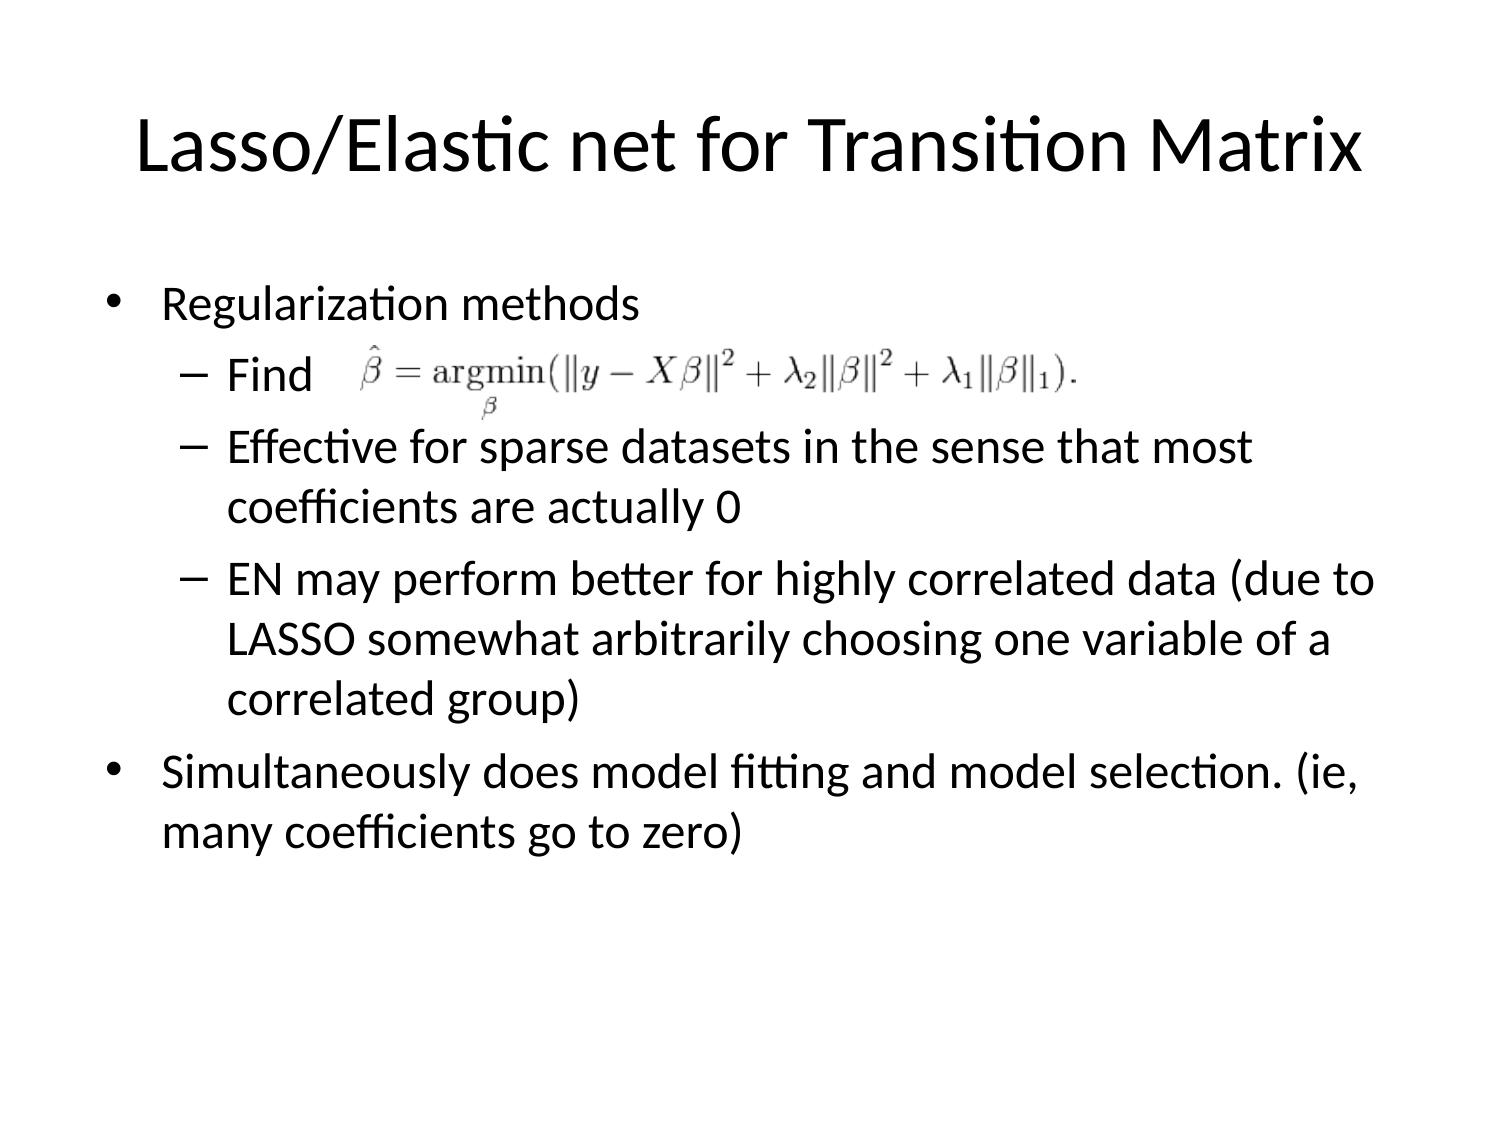

# Lasso/Elastic net for Transition Matrix
Regularization methods
Find
Effective for sparse datasets in the sense that most coefficients are actually 0
EN may perform better for highly correlated data (due to LASSO somewhat arbitrarily choosing one variable of a correlated group)
Simultaneously does model fitting and model selection. (ie, many coefficients go to zero)